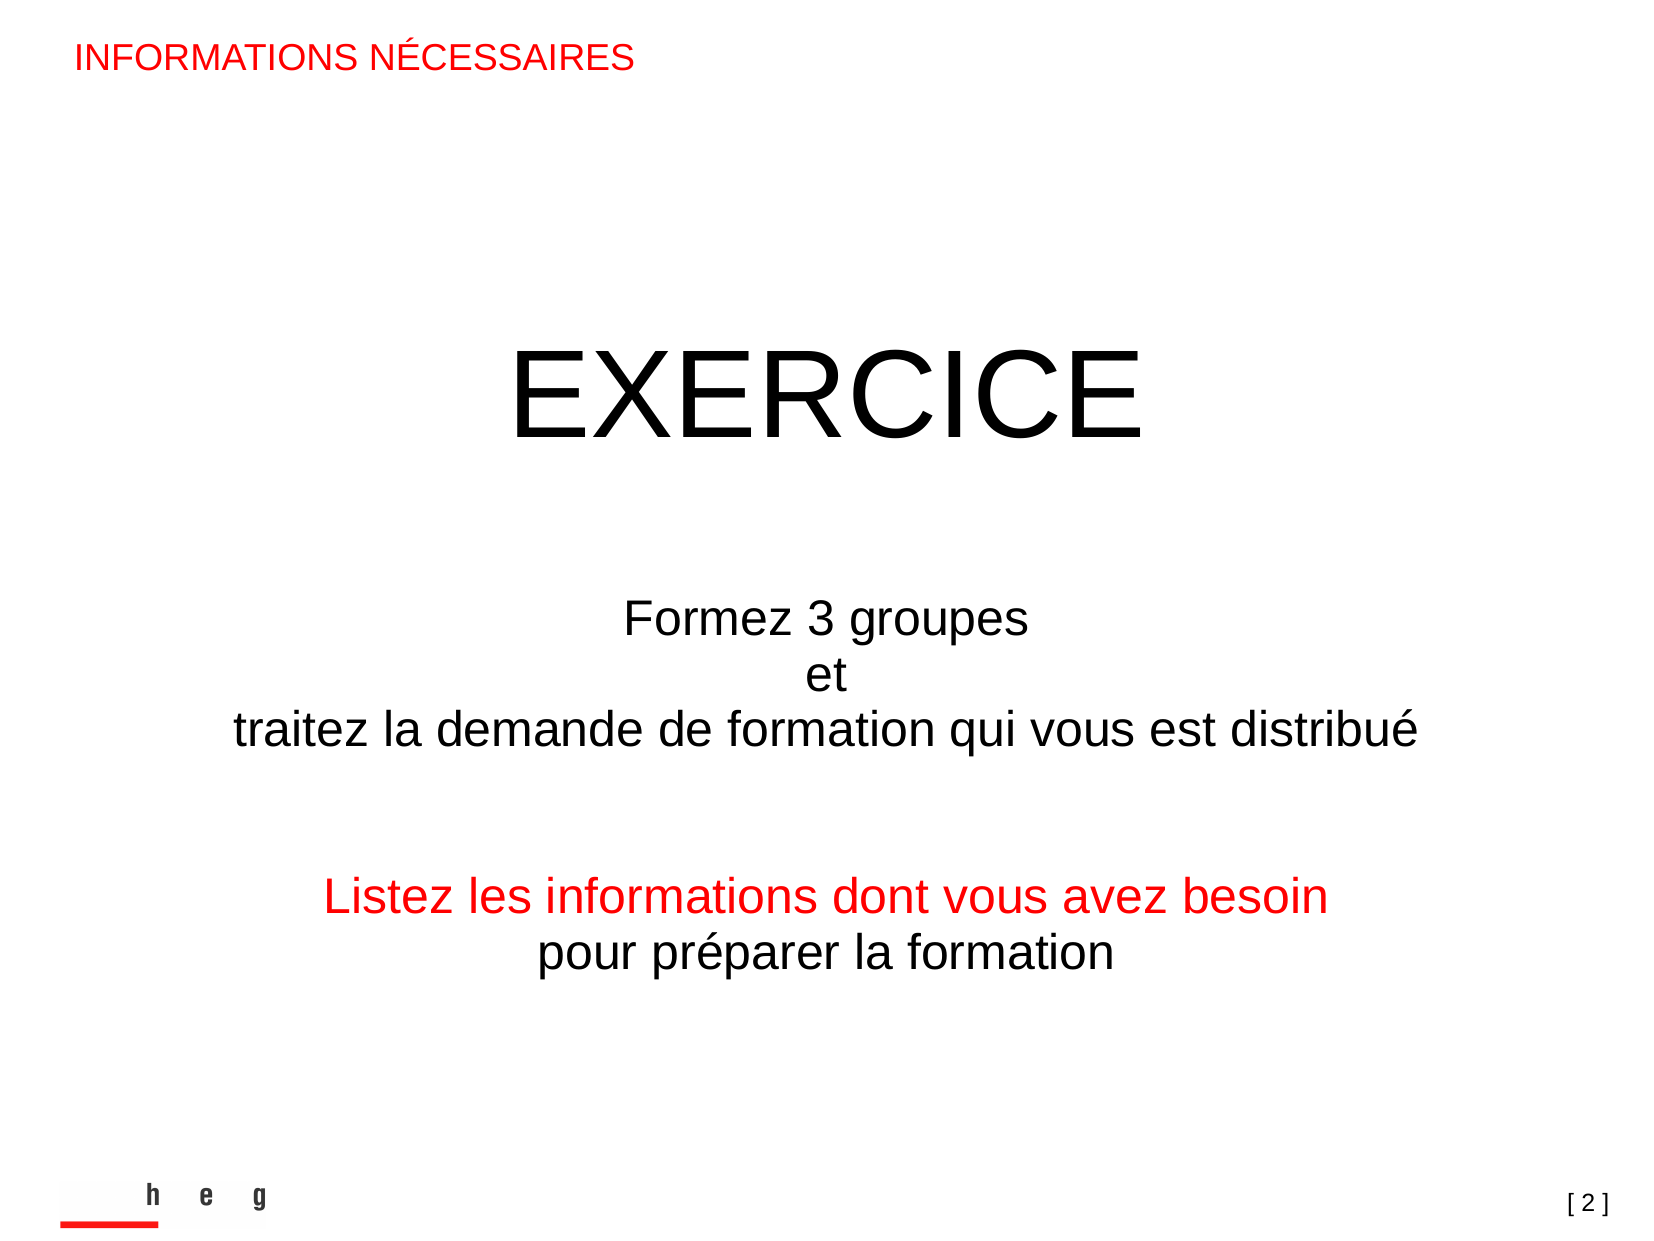

INFORMATIONS NÉCESSAIRES
EXERCICE
Formez 3 groupes
et
traitez la demande de formation qui vous est distribué
Listez les informations dont vous avez besoin
pour préparer la formation